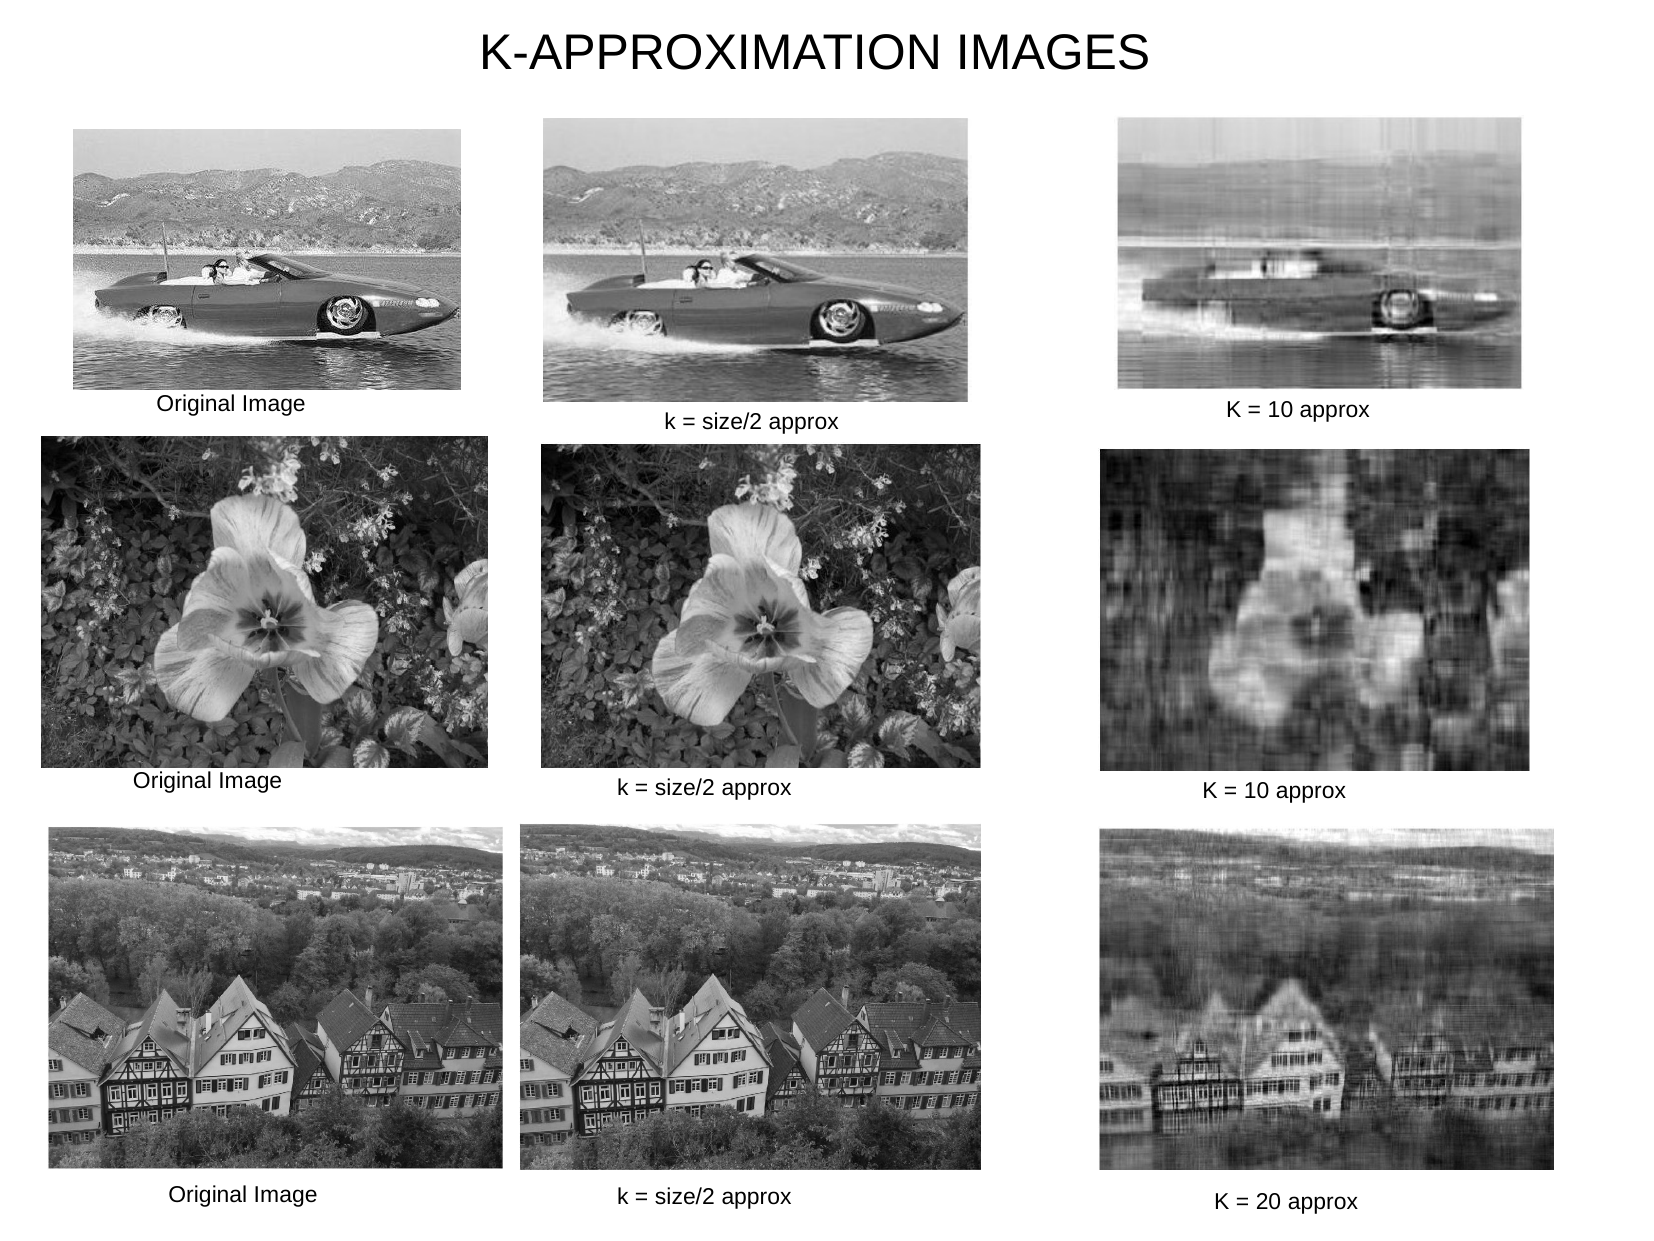

# K-APPROXIMATION IMAGES
Original Image
 K = 10 approx
k = size/2 approx
Original Image
k = size/2 approx
 K = 10 approx
Original Image
k = size/2 approx
 K = 20 approx